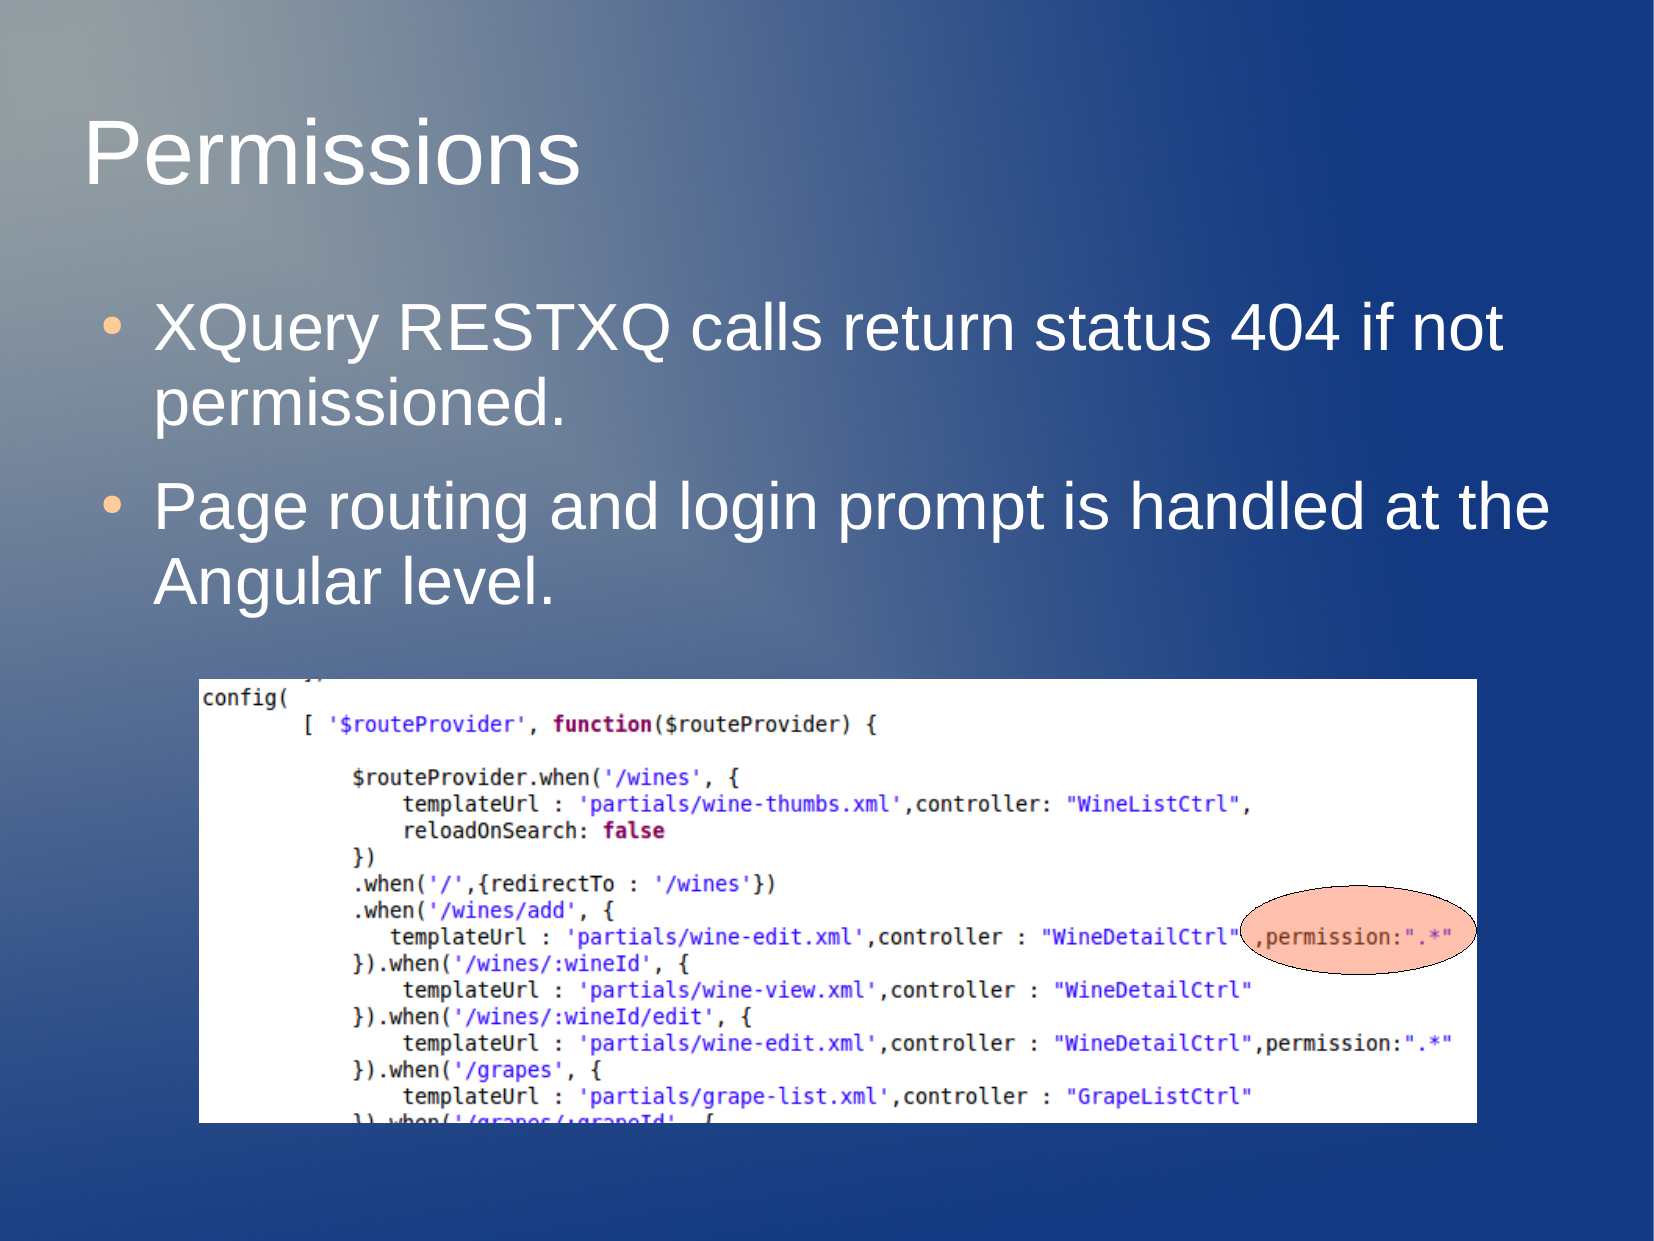

# Permissions
XQuery RESTXQ calls return status 404 if not permissioned.
Page routing and login prompt is handled at the Angular level.